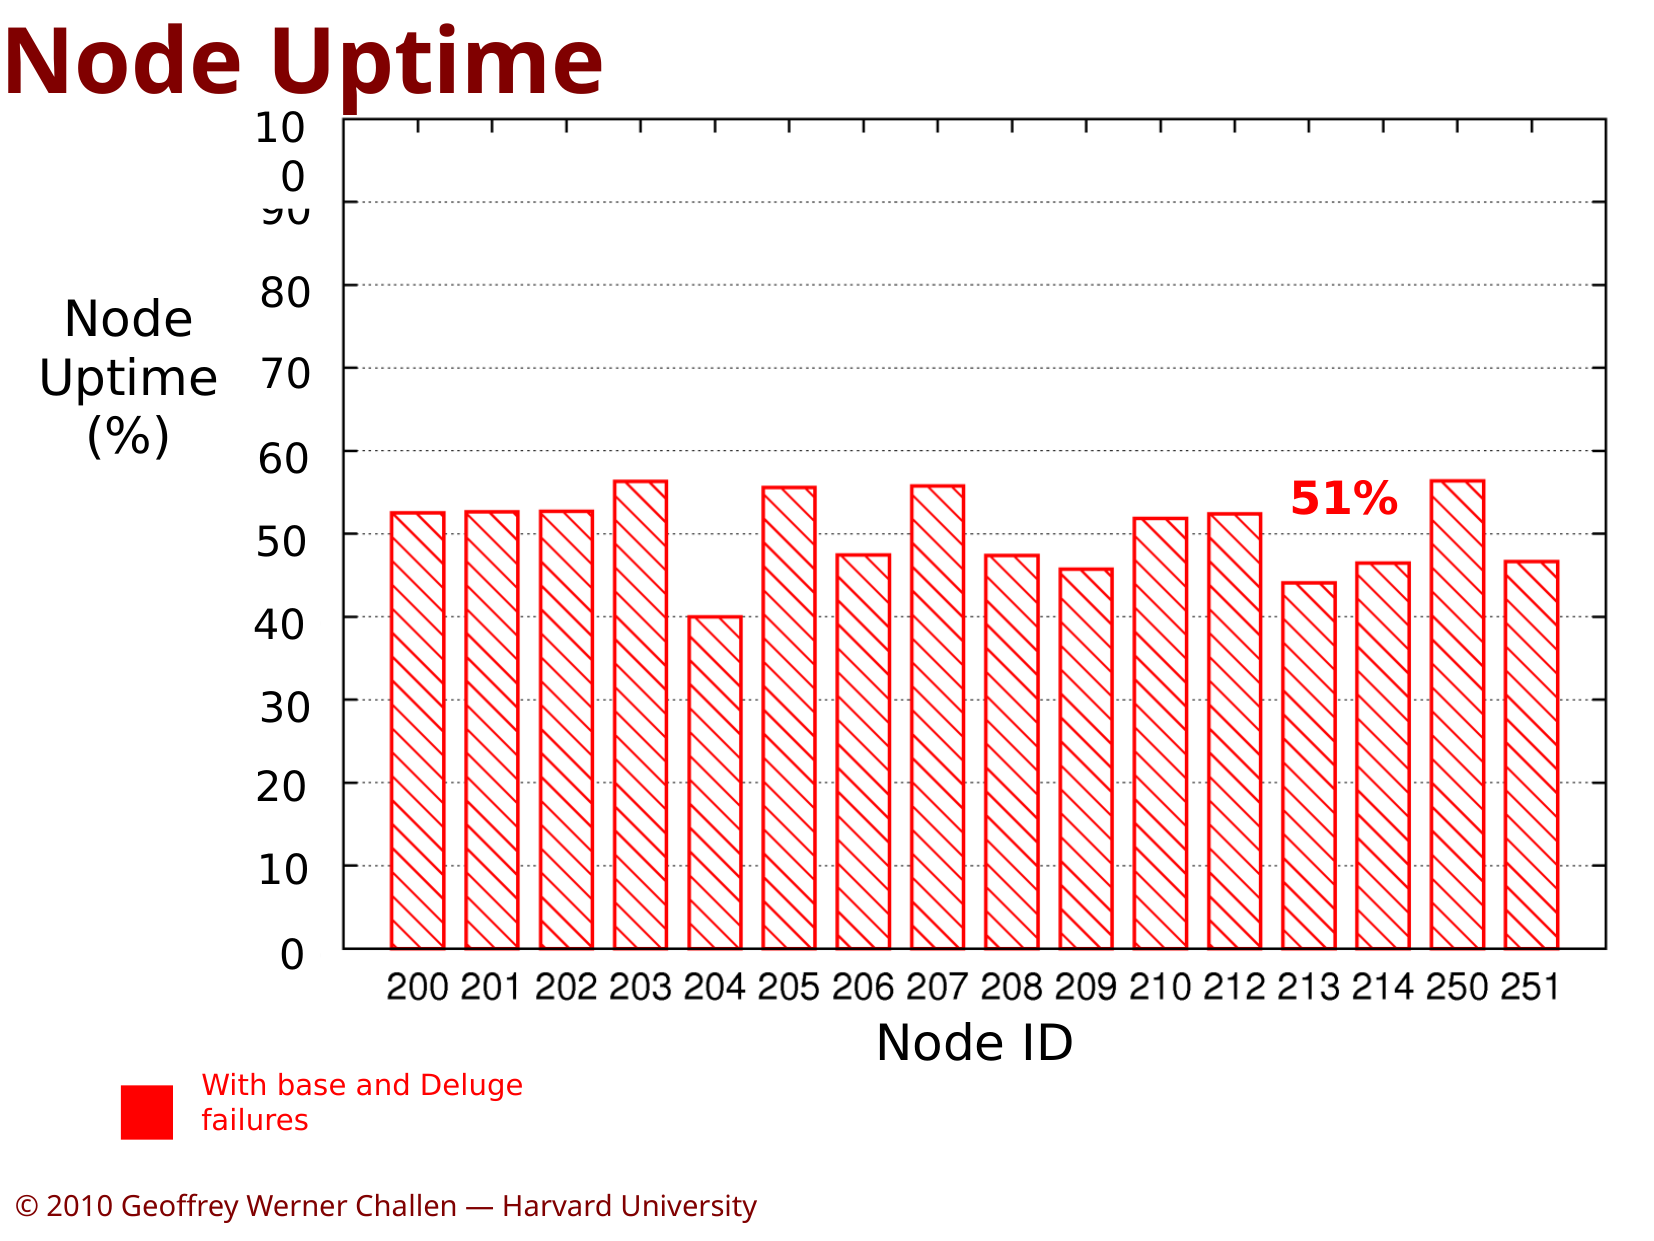

# Node Uptime
100
90
80
Node
Uptime
(%)
70
60
51%
50
40
30
20
10
0
Node ID
With base and Deluge failures